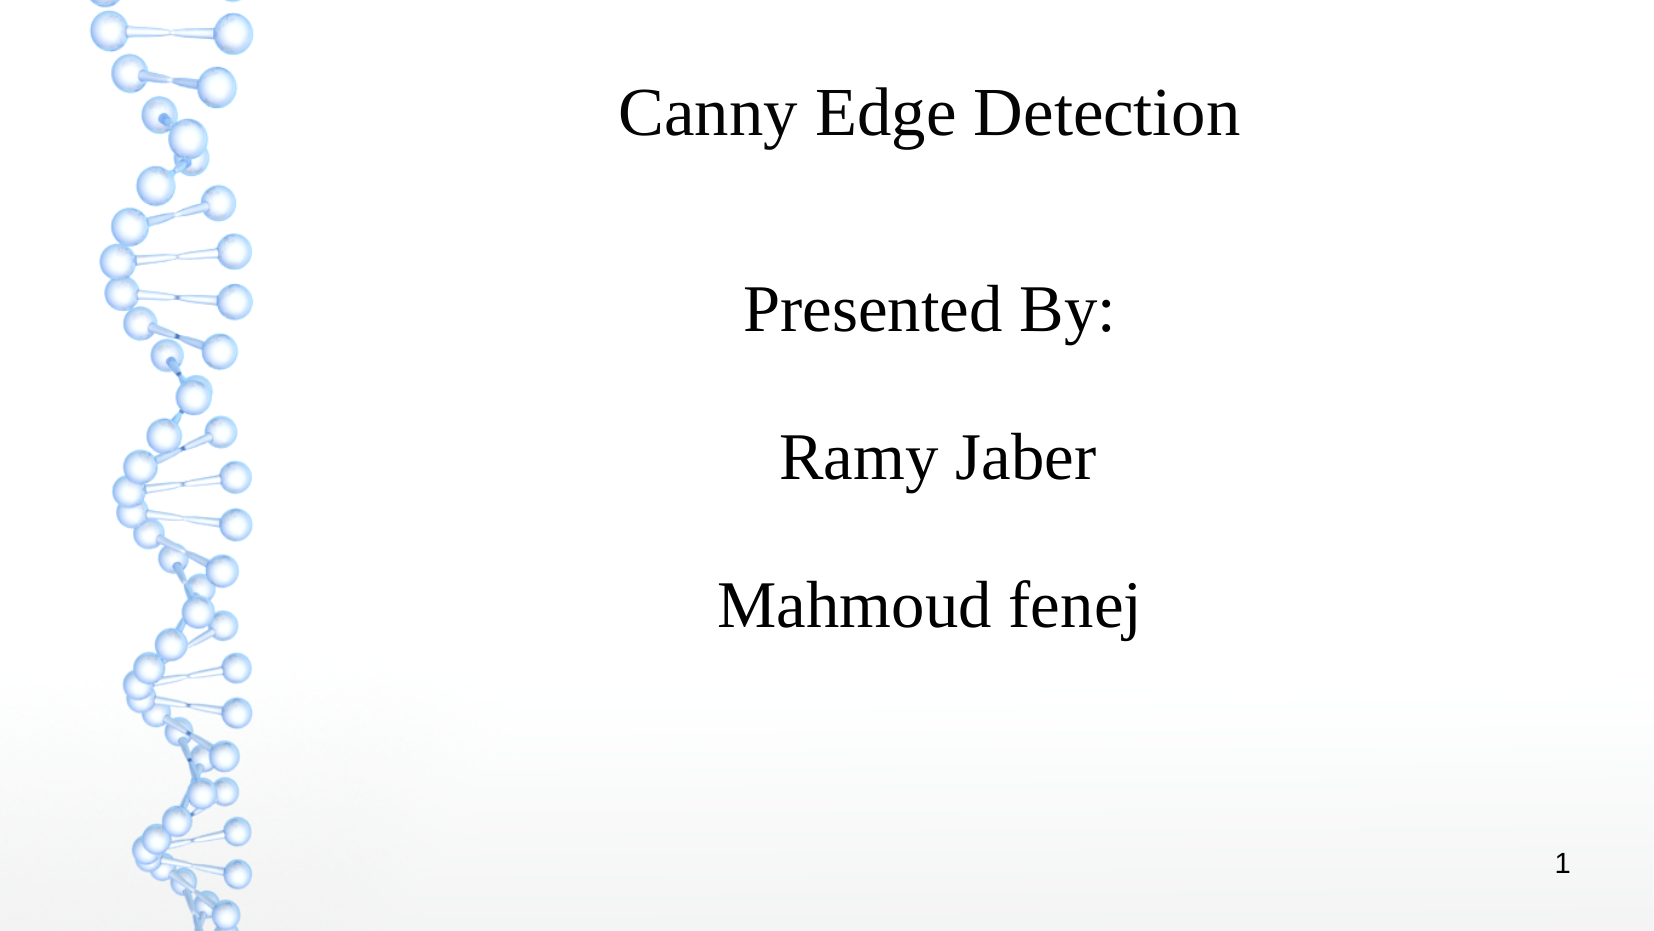

# Canny Edge Detection
Presented By:
 Ramy Jaber
Mahmoud fenej
1